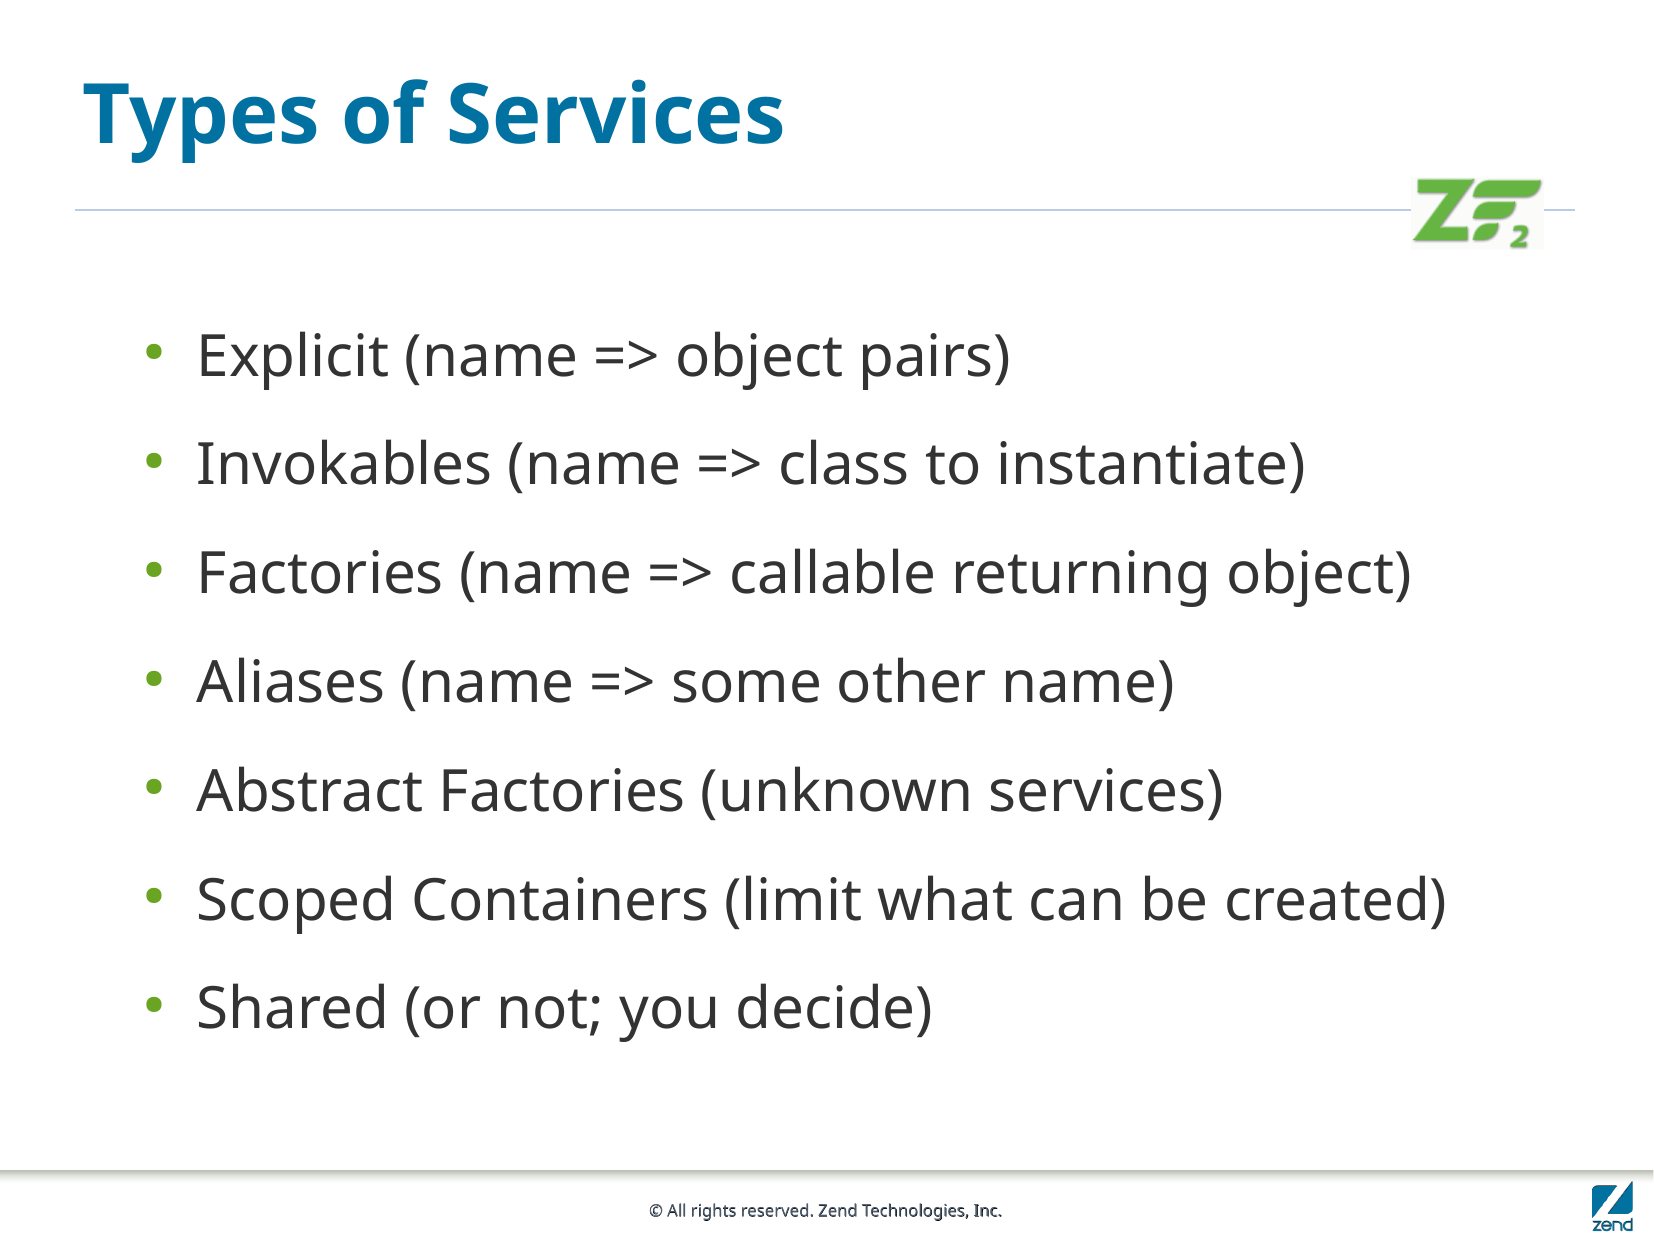

# Types of Services
Explicit (name => object pairs)
Invokables (name => class to instantiate)
Factories (name => callable returning object)
Aliases (name => some other name)
Abstract Factories (unknown services)
Scoped Containers (limit what can be created)
Shared (or not; you decide)